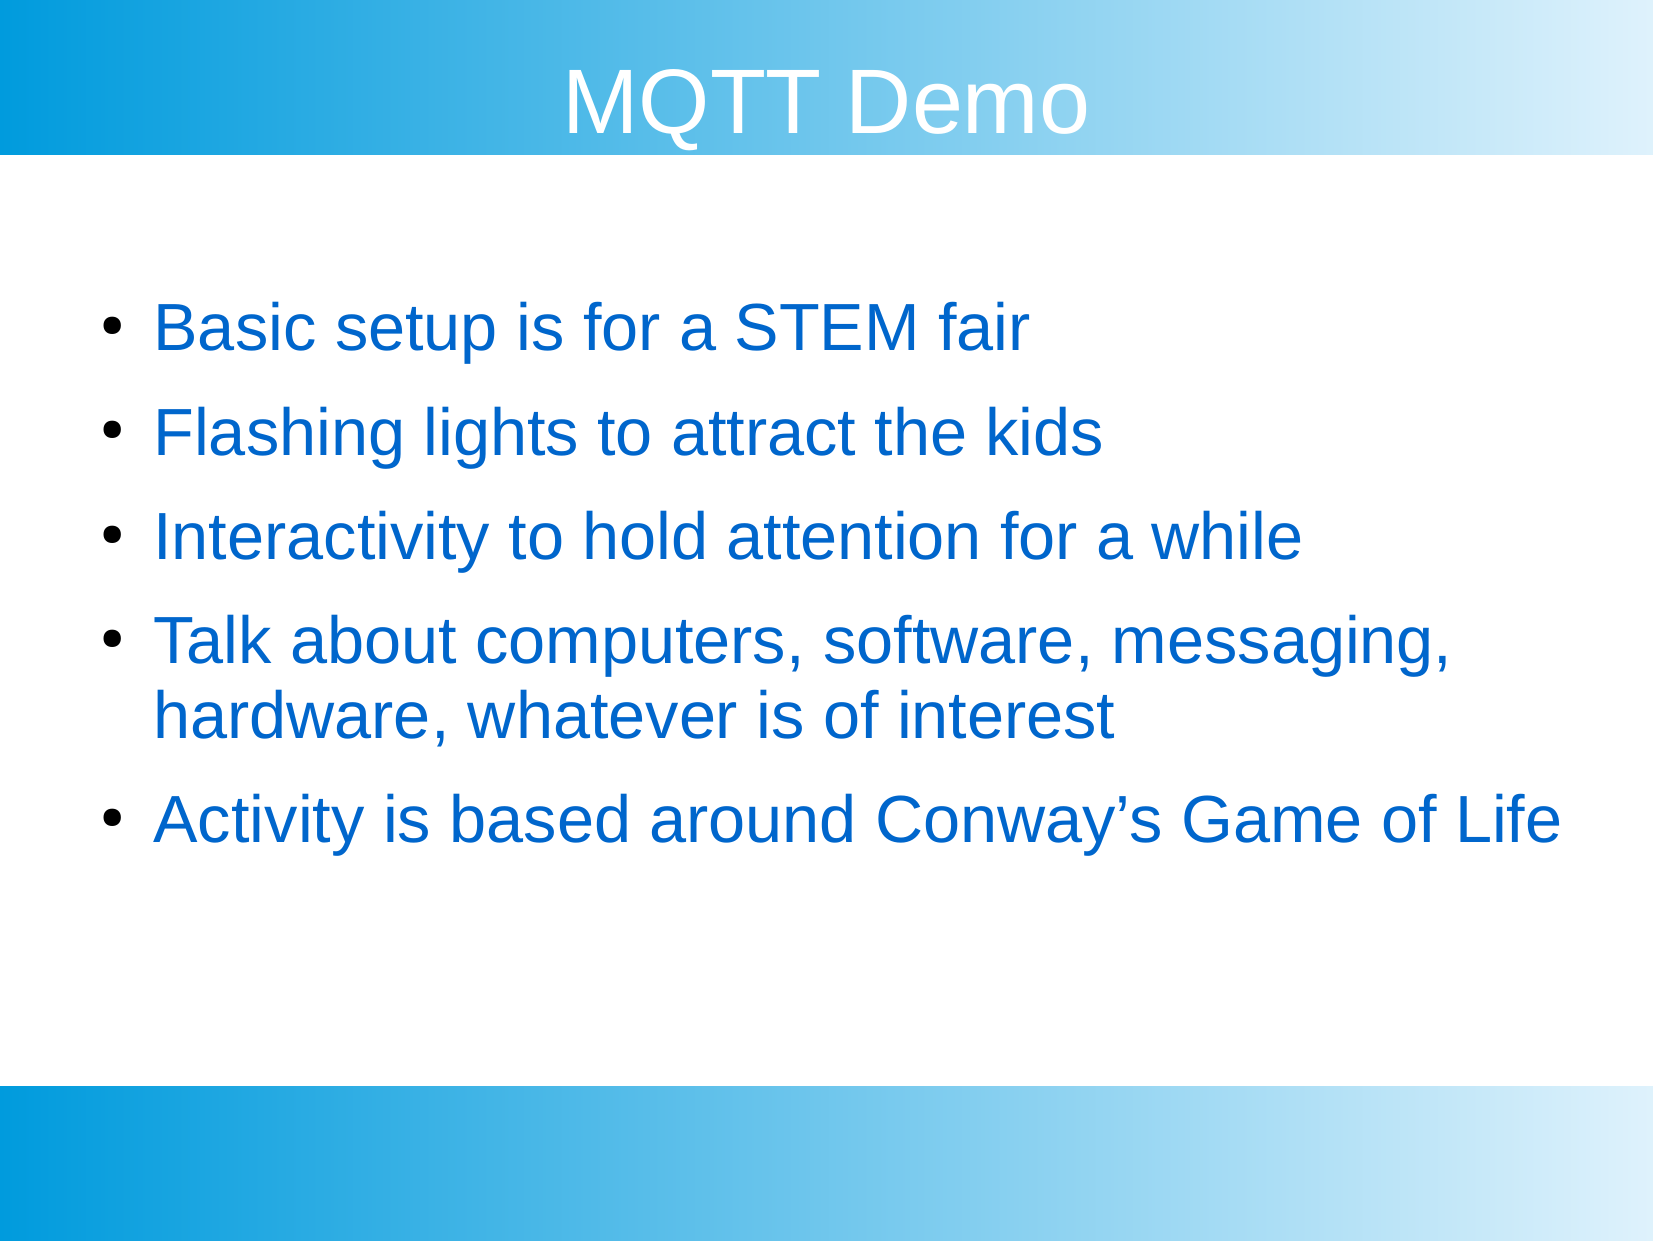

# MQTT Demo
Basic setup is for a STEM fair
Flashing lights to attract the kids
Interactivity to hold attention for a while
Talk about computers, software, messaging, hardware, whatever is of interest
Activity is based around Conway’s Game of Life